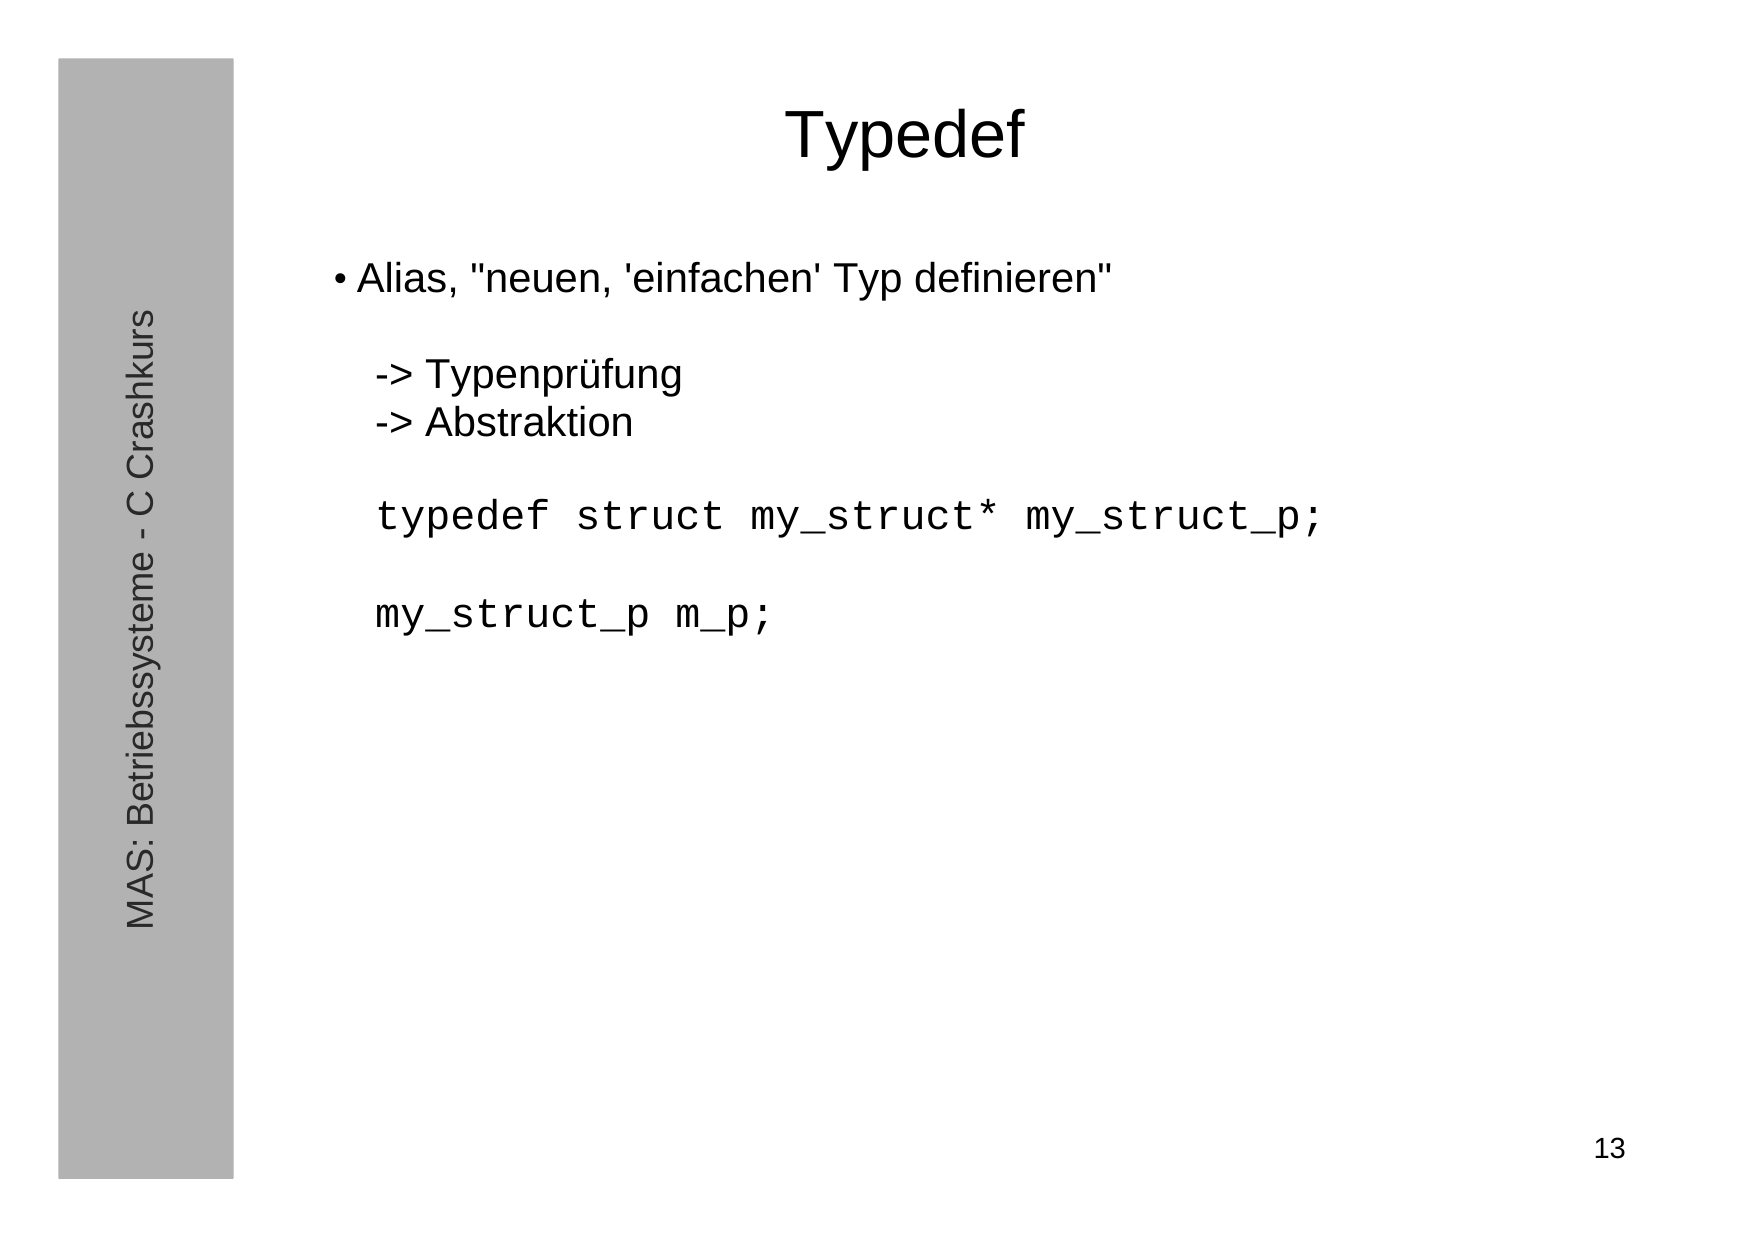

Typedef
Alias, "neuen, 'einfachen' Typ definieren"
-> Typenprüfung
-> Abstraktion
typedef struct my_struct* my_struct_p;
my_struct_p m_p;
MAS: Betriebssysteme - C Crashkurs